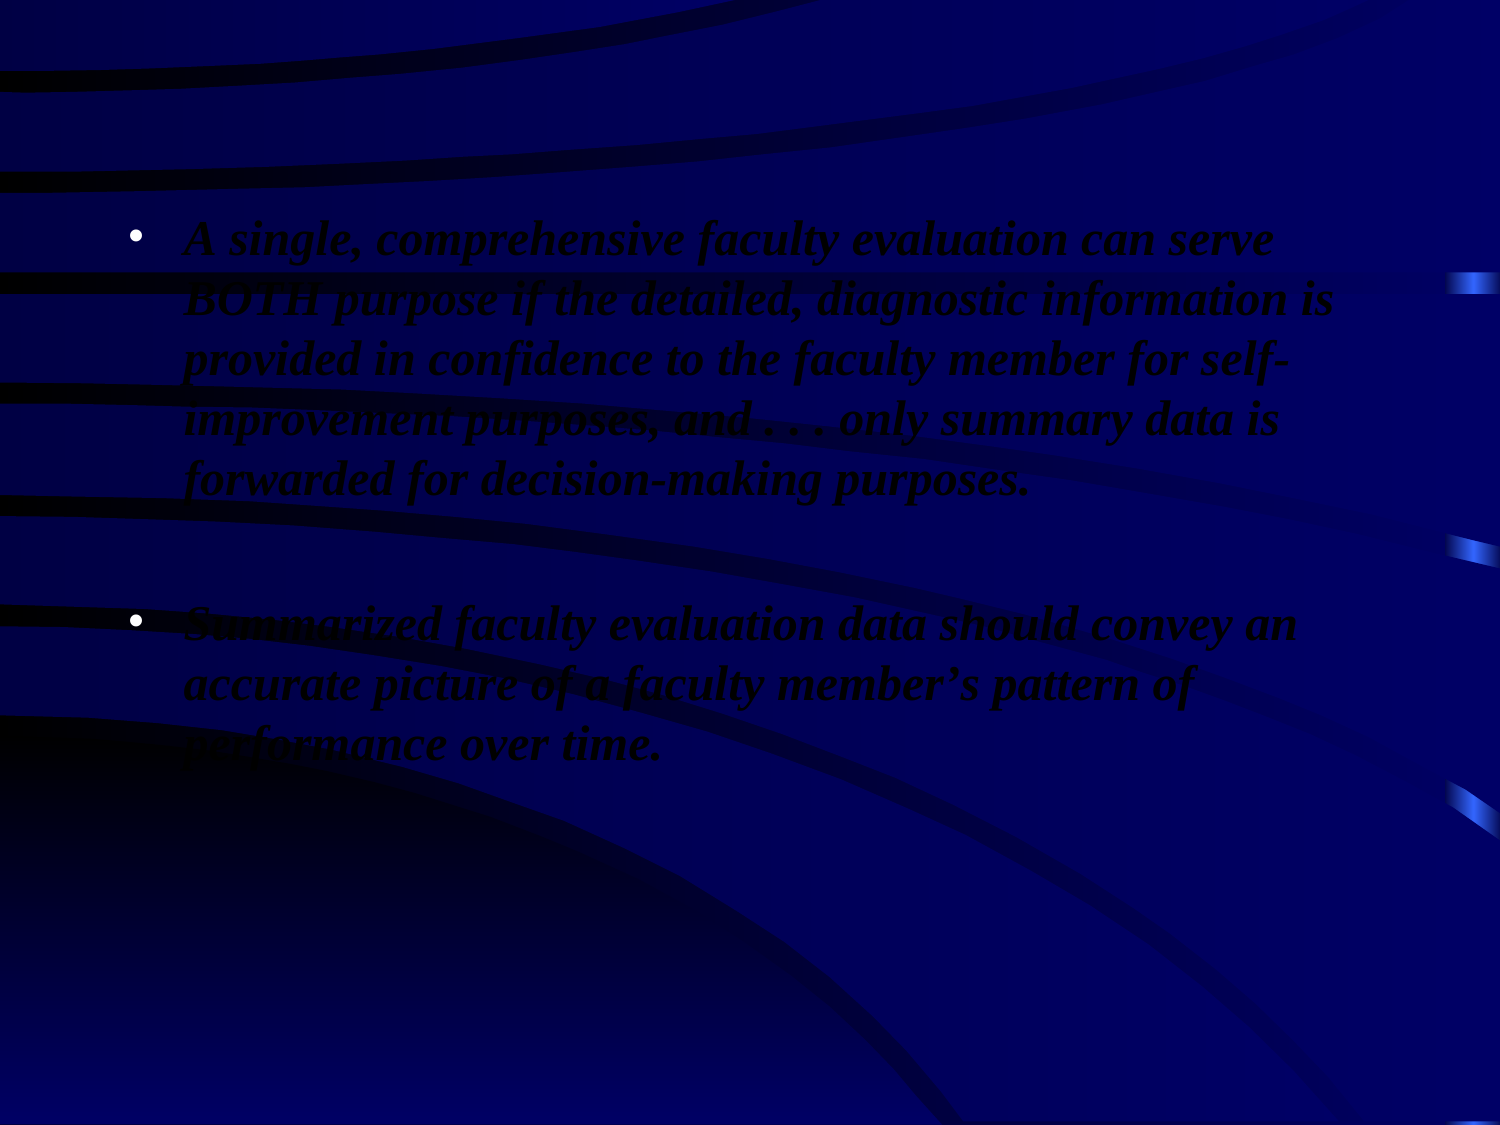

A single, comprehensive faculty evaluation can serve BOTH purpose if the detailed, diagnostic information is provided in confidence to the faculty member for self-improvement purposes, and . . . only summary data is forwarded for decision-making purposes.
Summarized faculty evaluation data should convey an accurate picture of a faculty member’s pattern of performance over time.
#